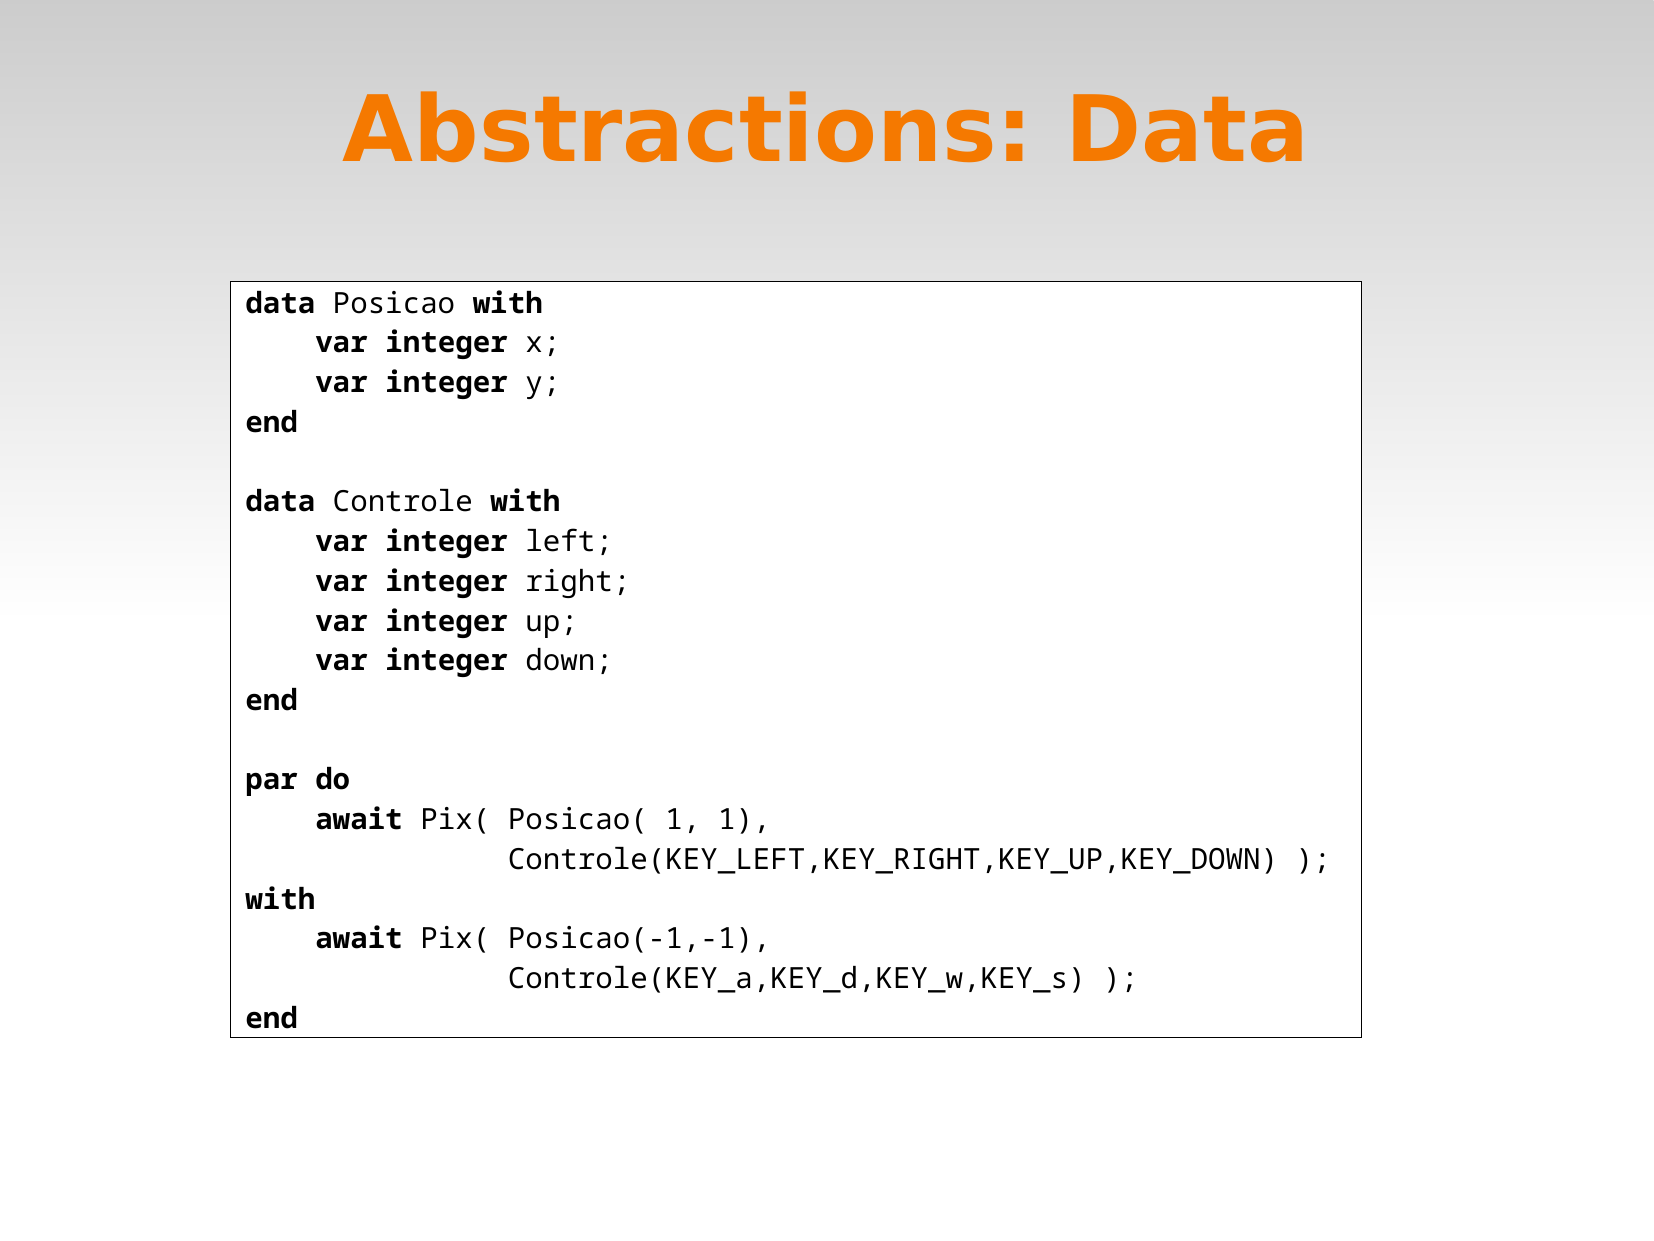

# Abstractions: Data
data Posicao with
 var integer x;
 var integer y;
end
data Controle with
 var integer left;
 var integer right;
 var integer up;
 var integer down;
end
par do
 await Pix( Posicao( 1, 1),
 Controle(KEY_LEFT,KEY_RIGHT,KEY_UP,KEY_DOWN) );
with
 await Pix( Posicao(-1,-1),
 Controle(KEY_a,KEY_d,KEY_w,KEY_s) );
end